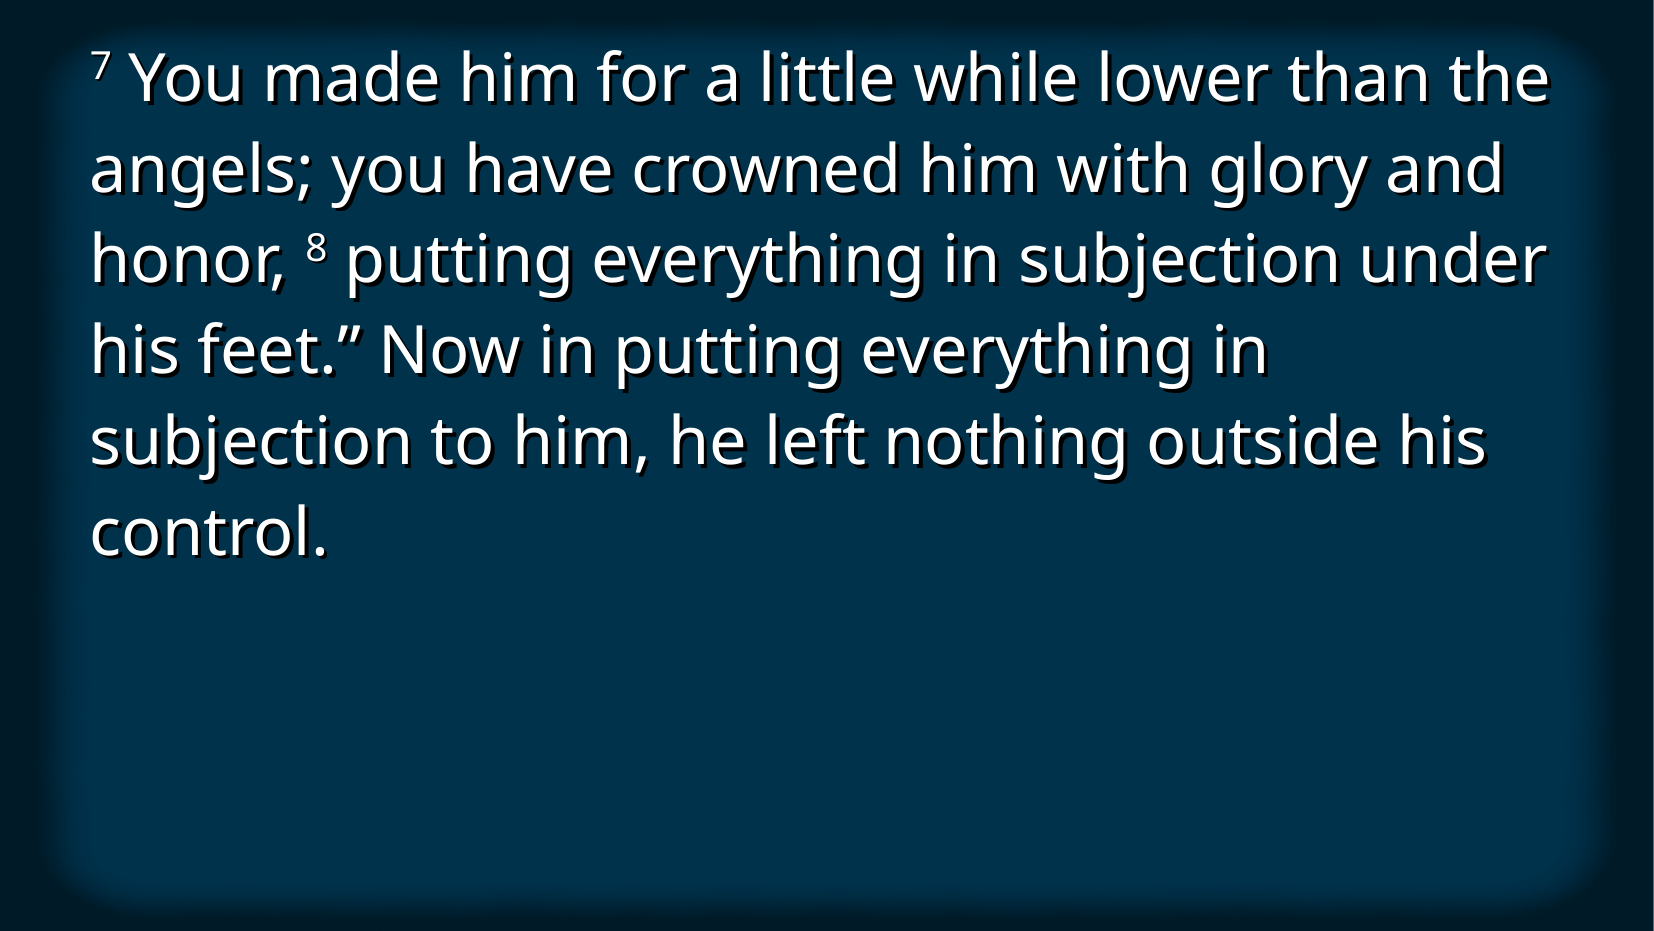

7 You made him for a little while lower than the angels; you have crowned him with glory and honor, 8 putting everything in subjection under his feet.” Now in putting everything in subjection to him, he left nothing outside his control.